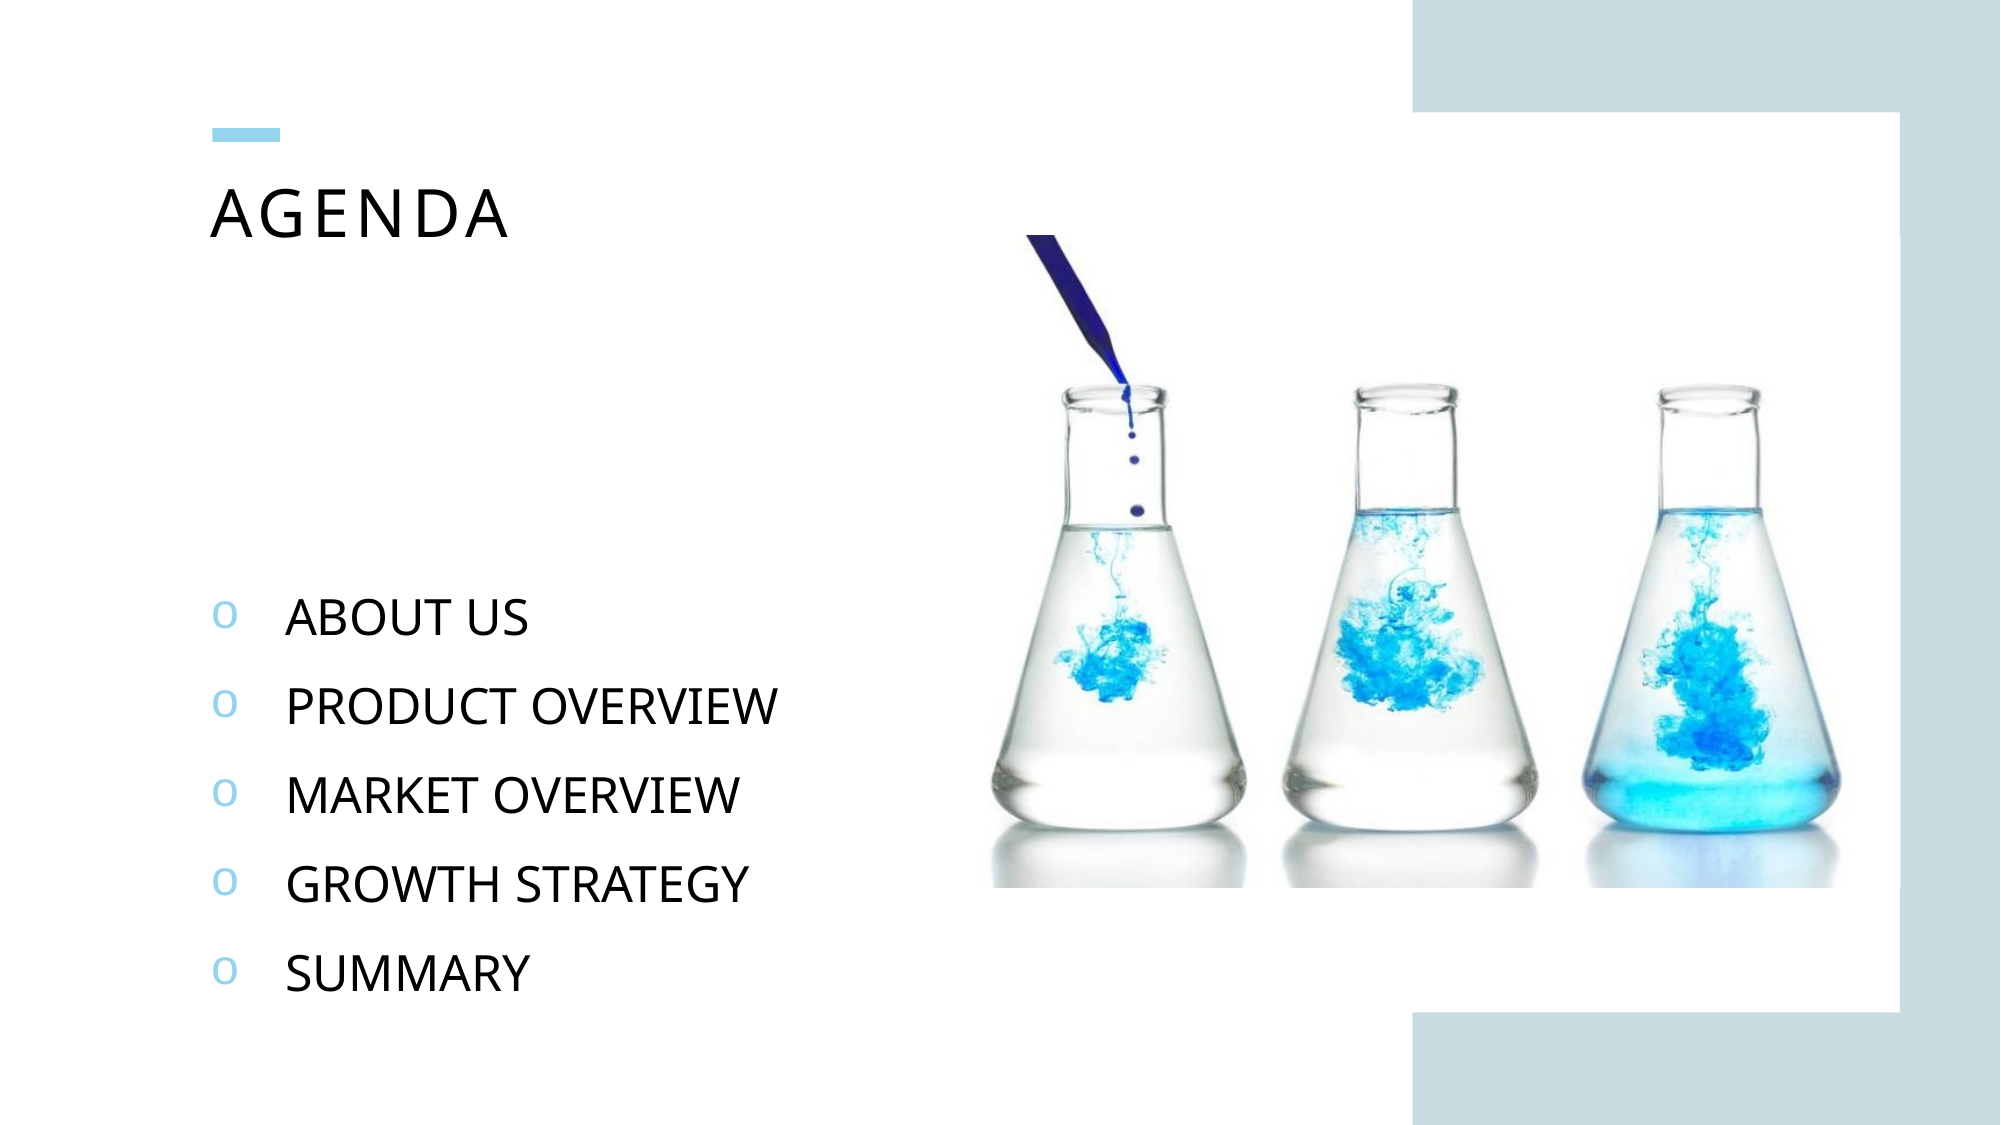

# agenda
About us
Product overview
Market overview
Growth Strategy
Summary